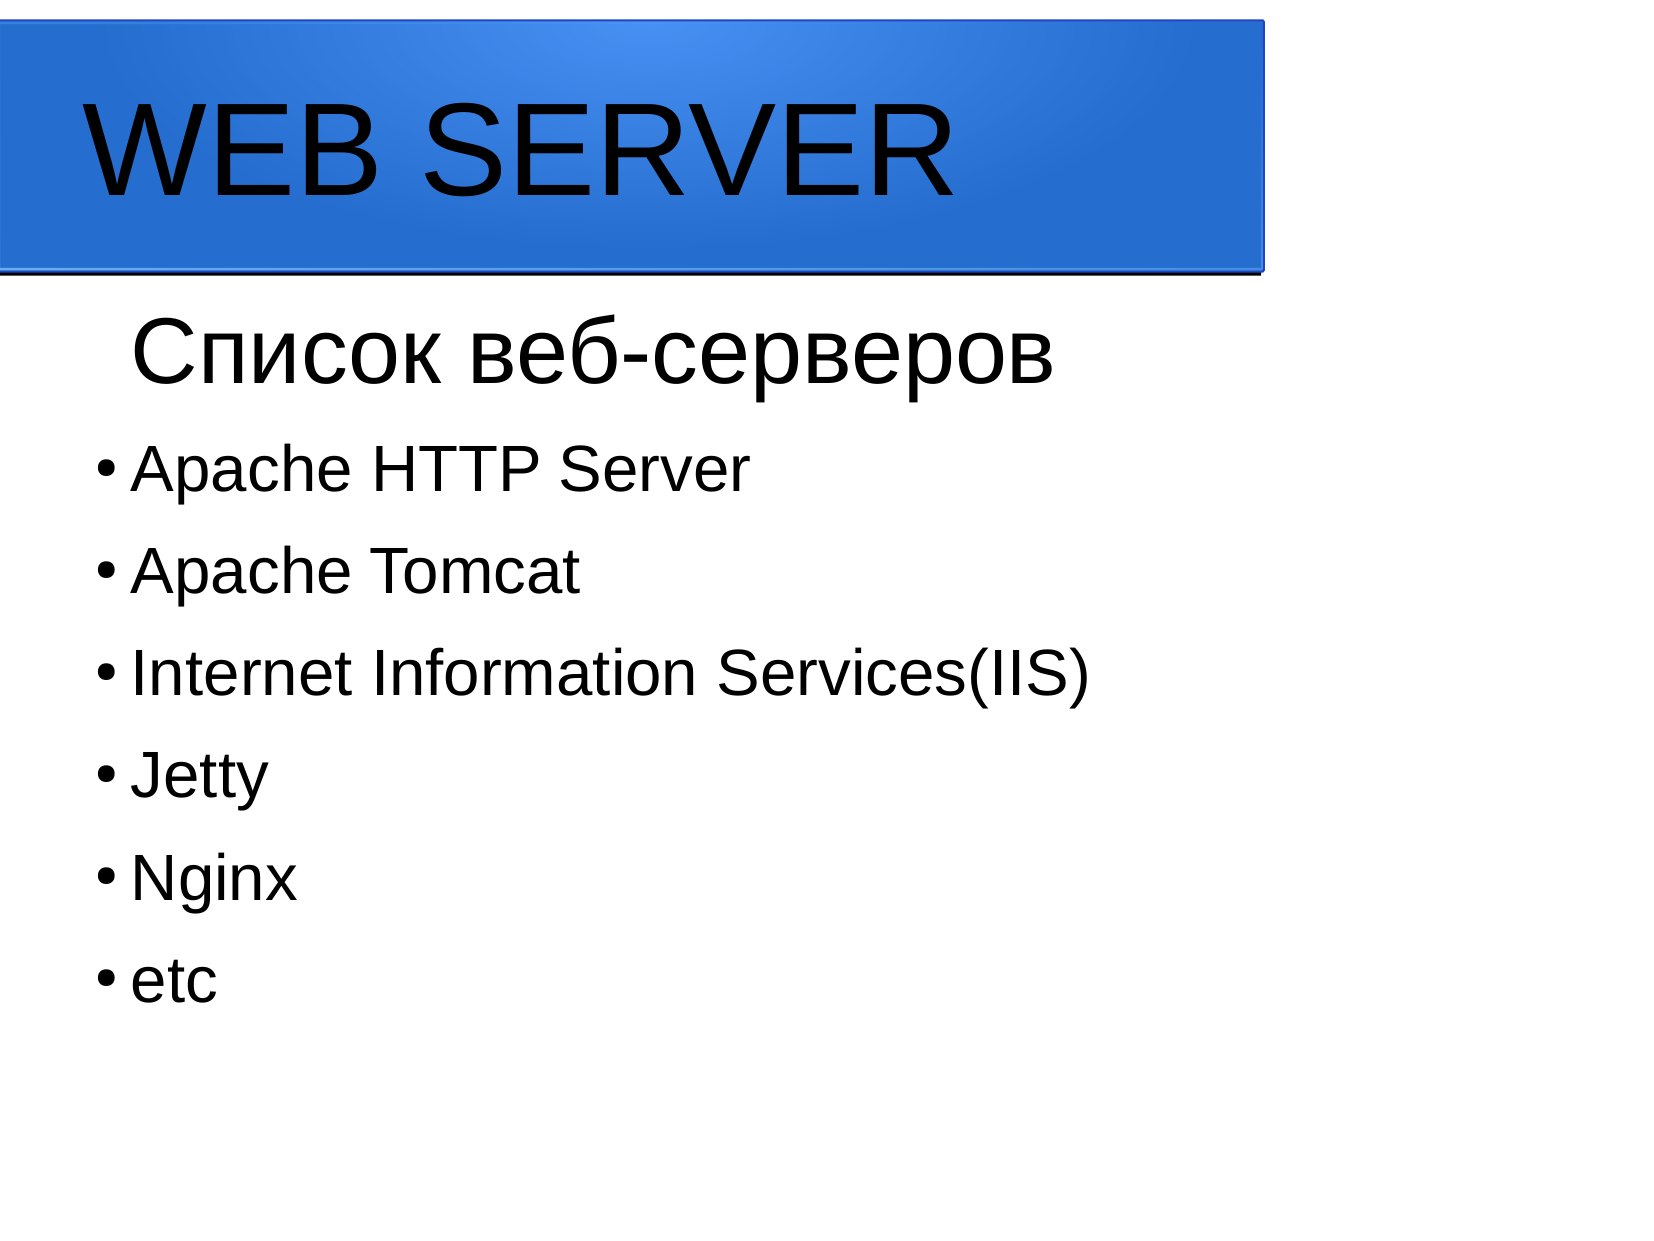

# WEB SERVER
Список веб-серверов
Apache HTTP Server
Apache Tomcat
Internet Information Services(IIS)
Jetty
Nginx
etc